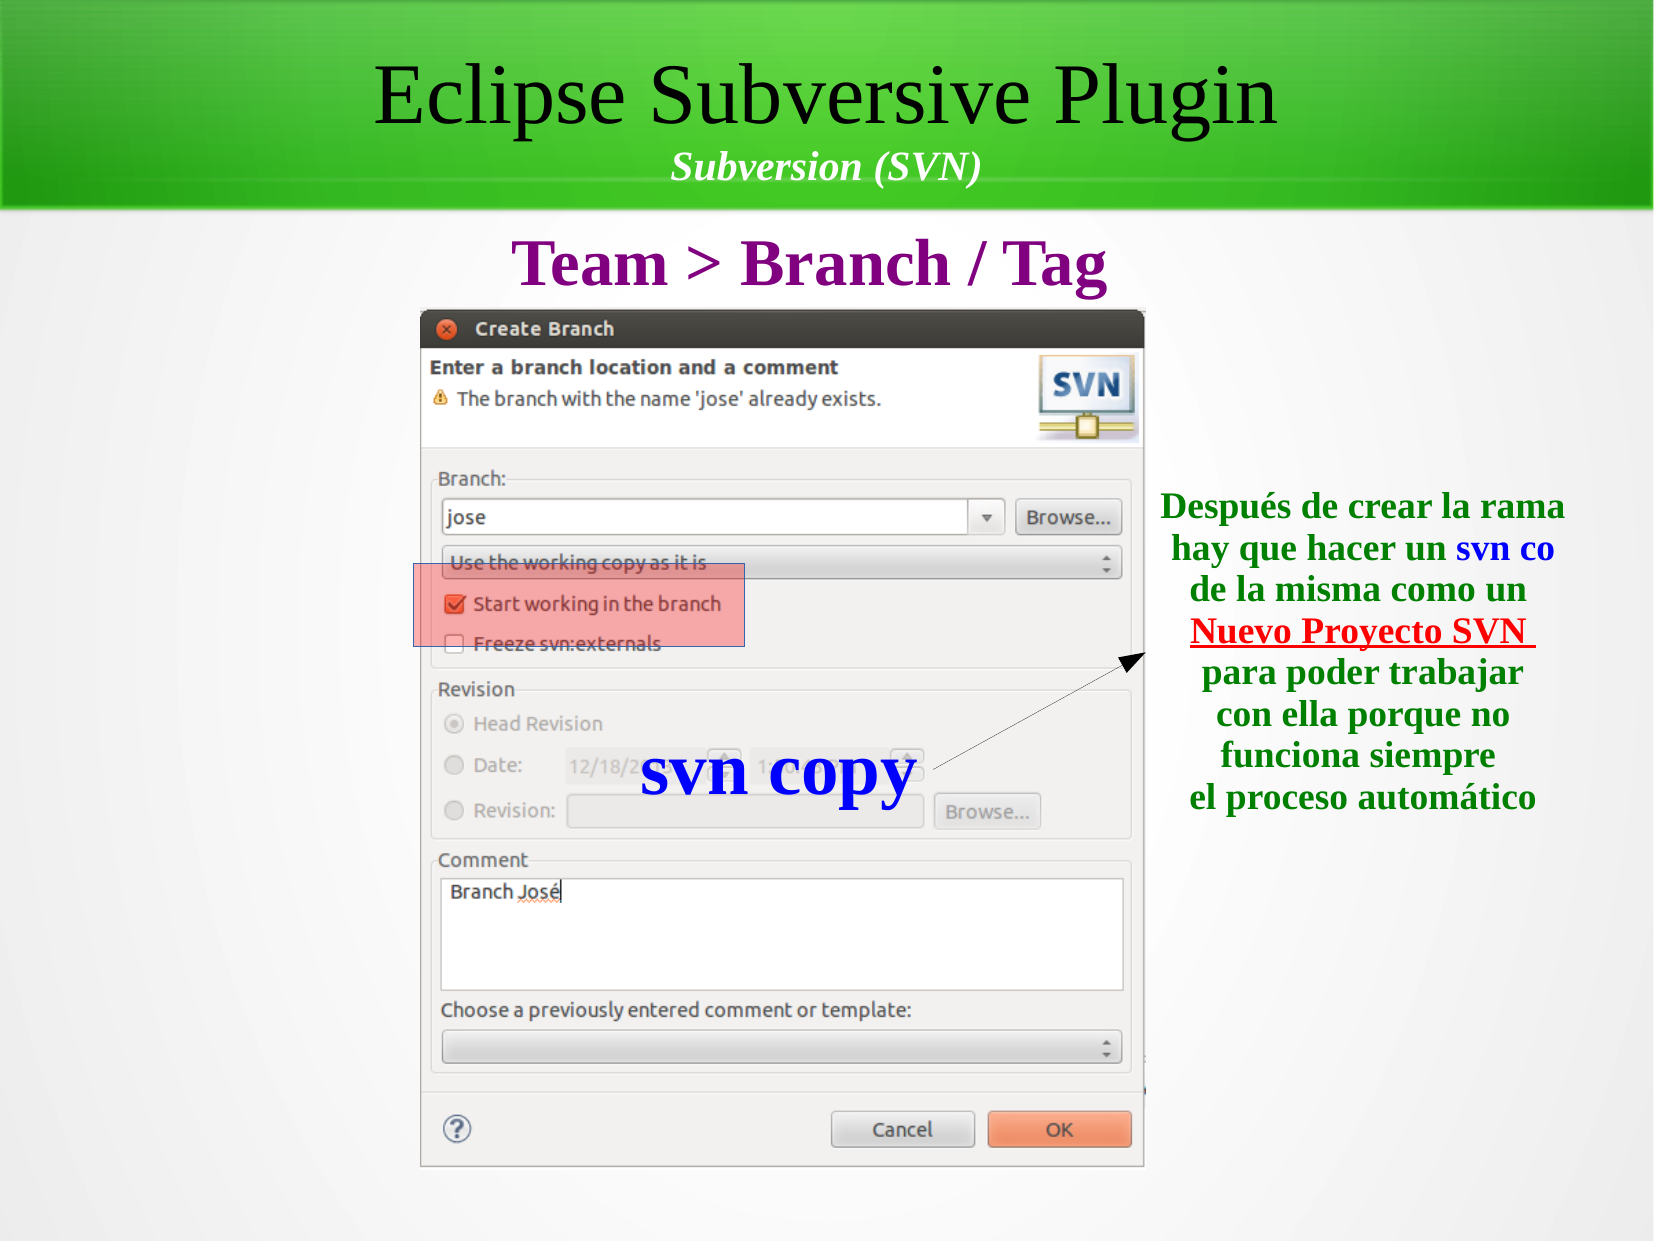

# Eclipse Subversive Plugin Subversion (SVN)
Team > Branch / Tag
Después de crear la rama
hay que hacer un svn co
de la misma como un
Nuevo Proyecto SVN
para poder trabajar
con ella porque no
funciona siempre
el proceso automático
svn copy